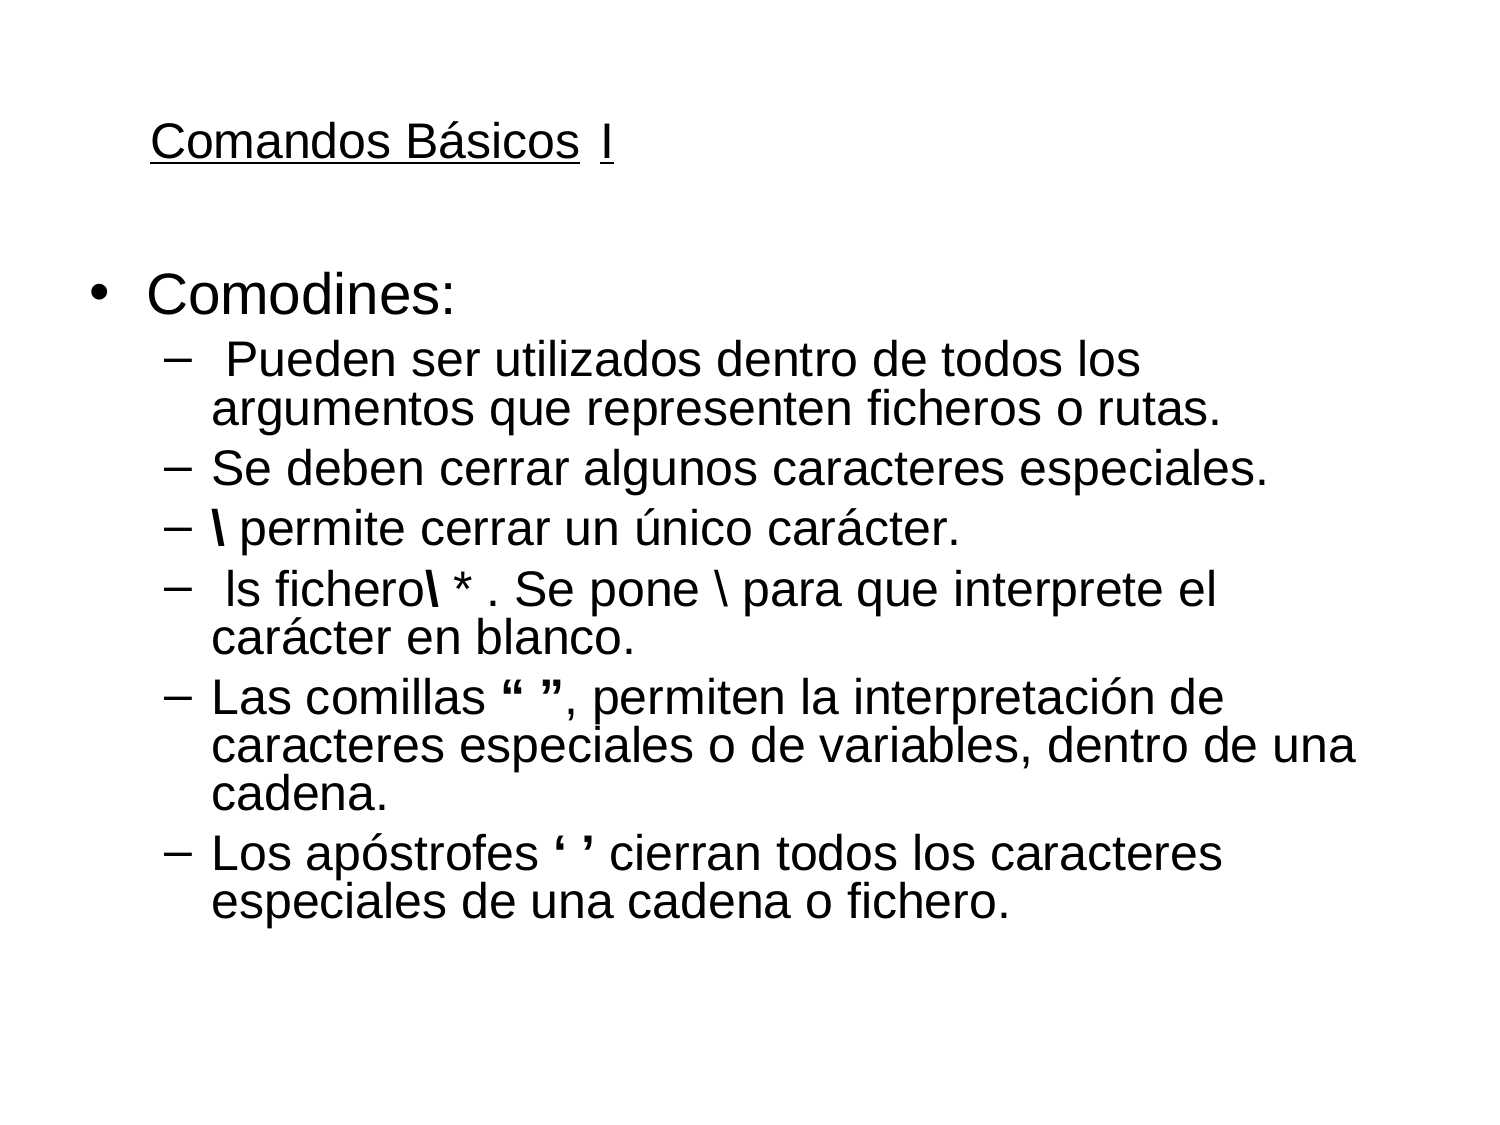

# Comandos Básicos	I
Comodines:
 Pueden ser utilizados dentro de todos los argumentos que representen ficheros o rutas.
Se deben cerrar algunos caracteres especiales.
\ permite cerrar un único carácter.
 ls fichero\ * . Se pone \ para que interprete el carácter en blanco.
Las comillas “ ”, permiten la interpretación de caracteres especiales o de variables, dentro de una cadena.
Los apóstrofes ‘ ’ cierran todos los caracteres especiales de una cadena o fichero.